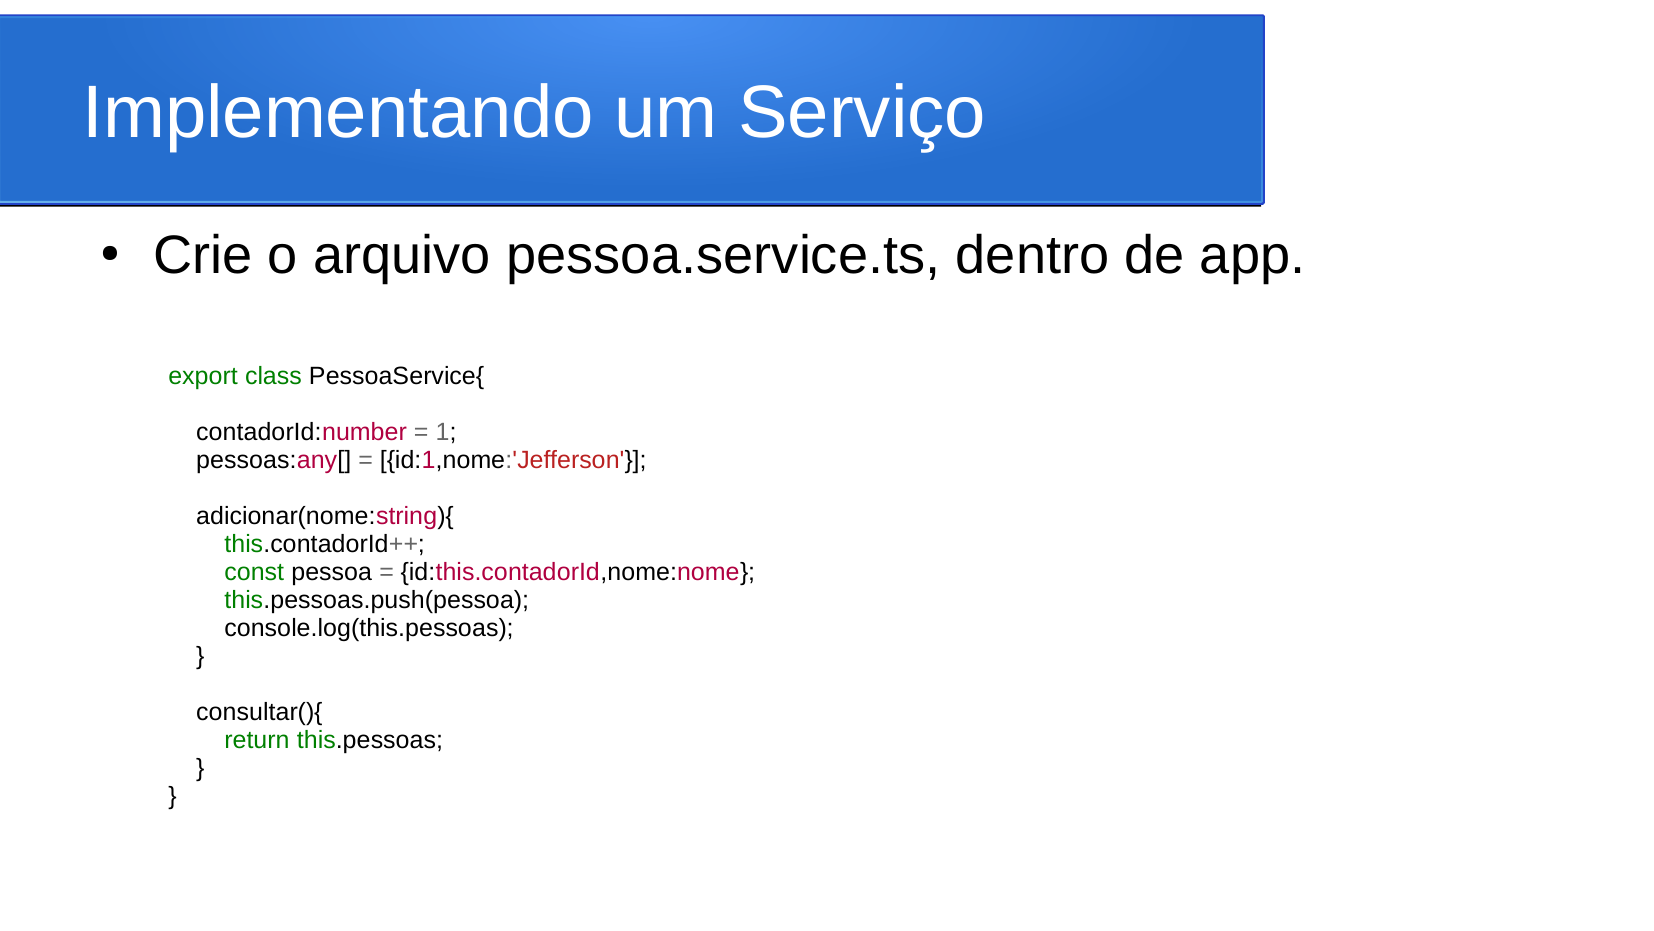

# Implementando um Serviço
Crie o arquivo pessoa.service.ts, dentro de app.
export class PessoaService{
 contadorId:number = 1;
 pessoas:any[] = [{id:1,nome:'Jefferson'}];
 adicionar(nome:string){
 this.contadorId++;
 const pessoa = {id:this.contadorId,nome:nome};
 this.pessoas.push(pessoa);
 console.log(this.pessoas);
 }
 consultar(){
 return this.pessoas;
 }
}